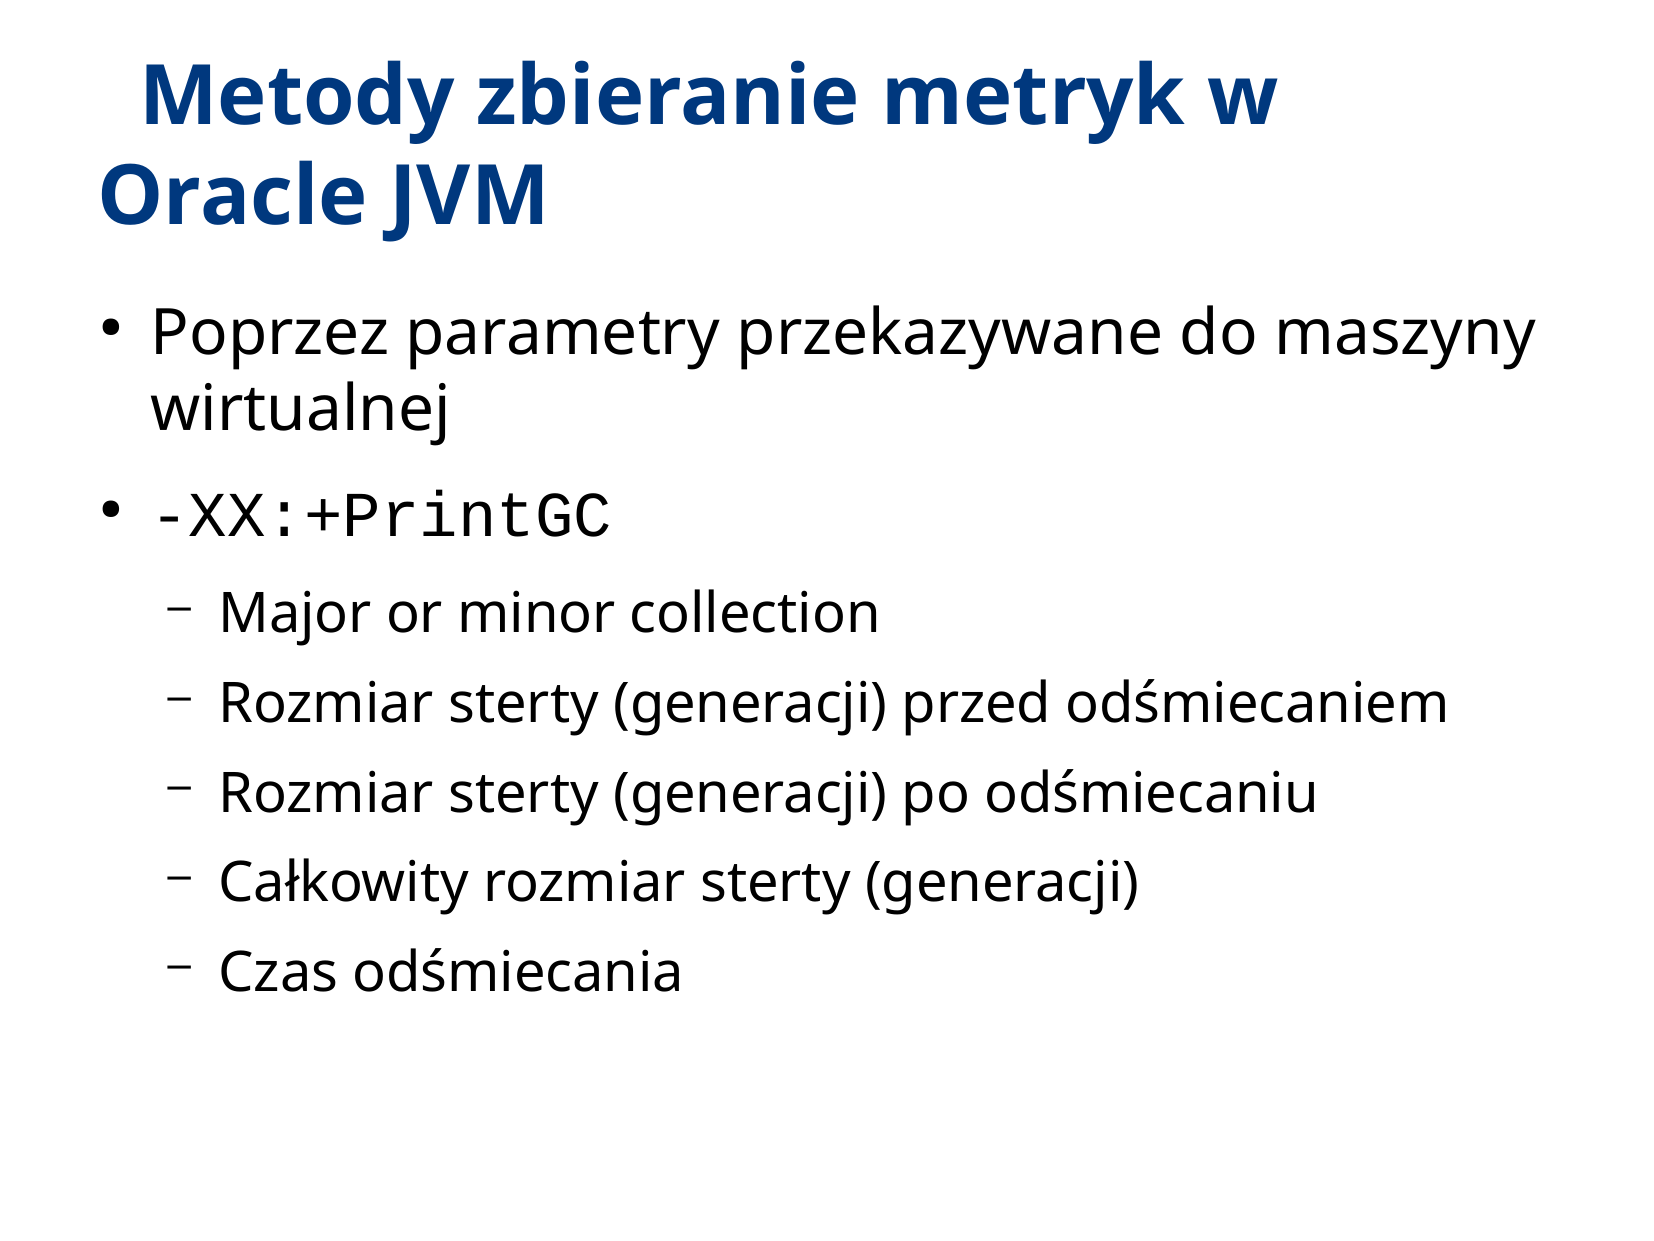

# Metody zbieranie metryk w Oracle JVM
Poprzez parametry przekazywane do maszyny wirtualnej
-XX:+PrintGC
Major or minor collection
Rozmiar sterty (generacji) przed odśmiecaniem
Rozmiar sterty (generacji) po odśmiecaniu
Całkowity rozmiar sterty (generacji)
Czas odśmiecania